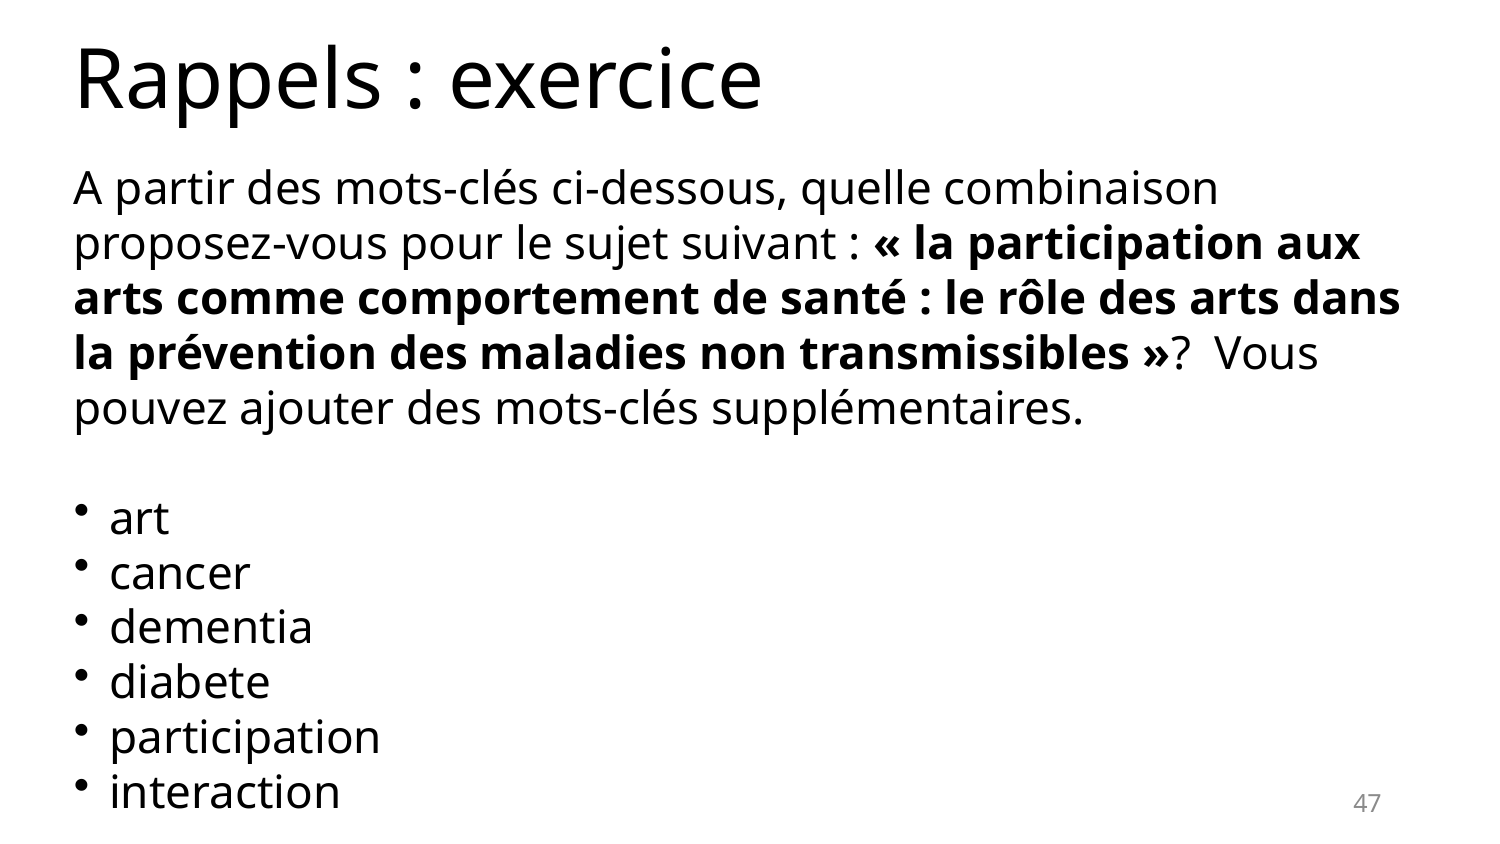

# Rappels : exercice
A partir des mots-clés ci-dessous, quelle combinaison proposez-vous pour le sujet suivant : « la participation aux arts comme comportement de santé : le rôle des arts dans la prévention des maladies non transmissibles »? Vous pouvez ajouter des mots-clés supplémentaires.
art
cancer
dementia
diabete
participation
interaction
47